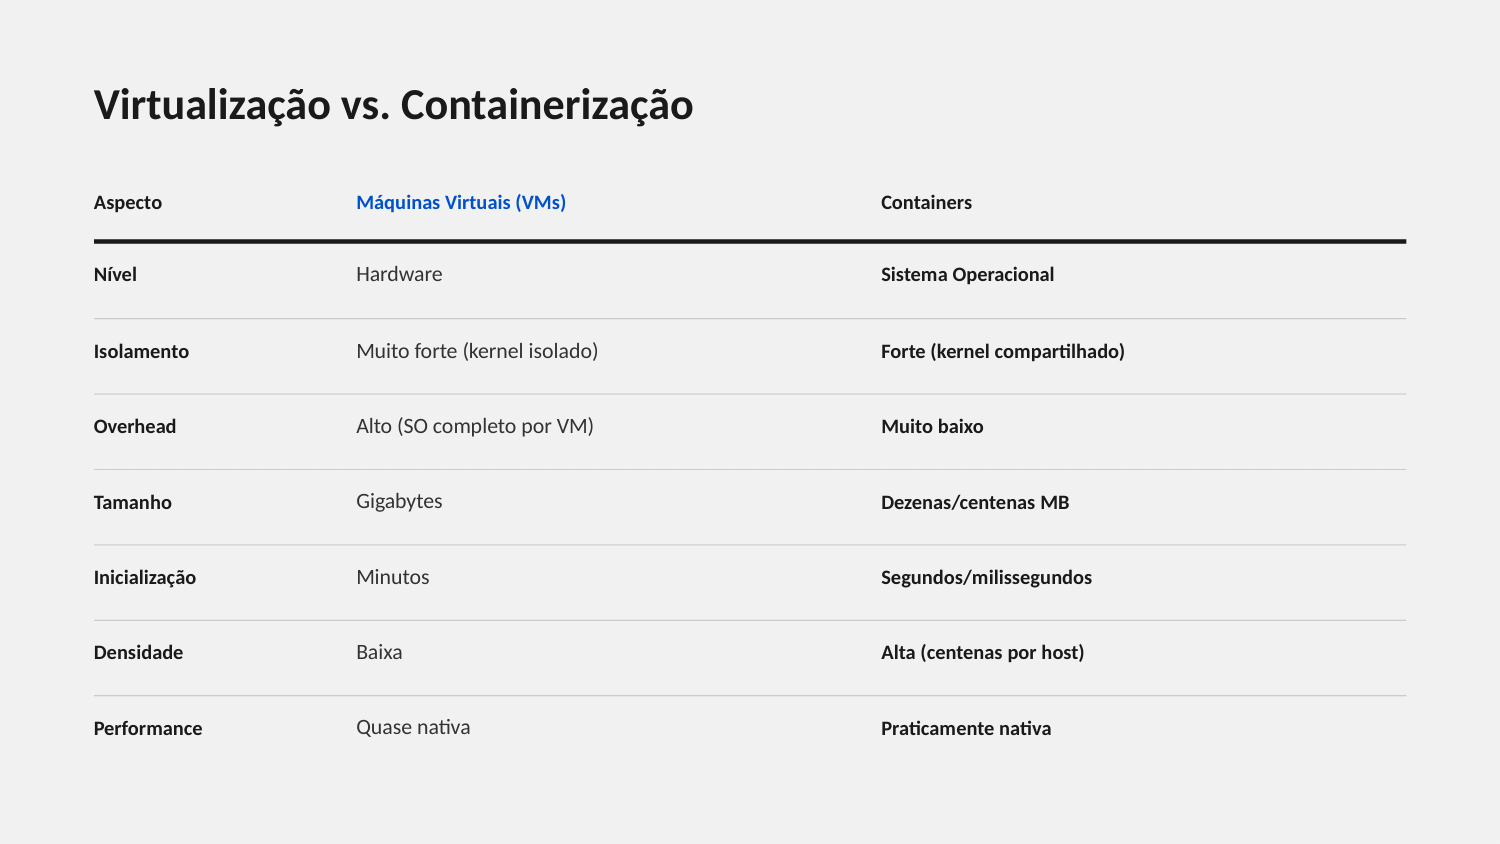

Virtualização vs. Containerização
Aspecto
Máquinas Virtuais (VMs)
Containers
Nível
Hardware
Sistema Operacional
Isolamento
Muito forte (kernel isolado)
Forte (kernel compartilhado)
Overhead
Alto (SO completo por VM)
Muito baixo
Tamanho
Gigabytes
Dezenas/centenas MB
Inicialização
Minutos
Segundos/milissegundos
Densidade
Baixa
Alta (centenas por host)
Performance
Quase nativa
Praticamente nativa